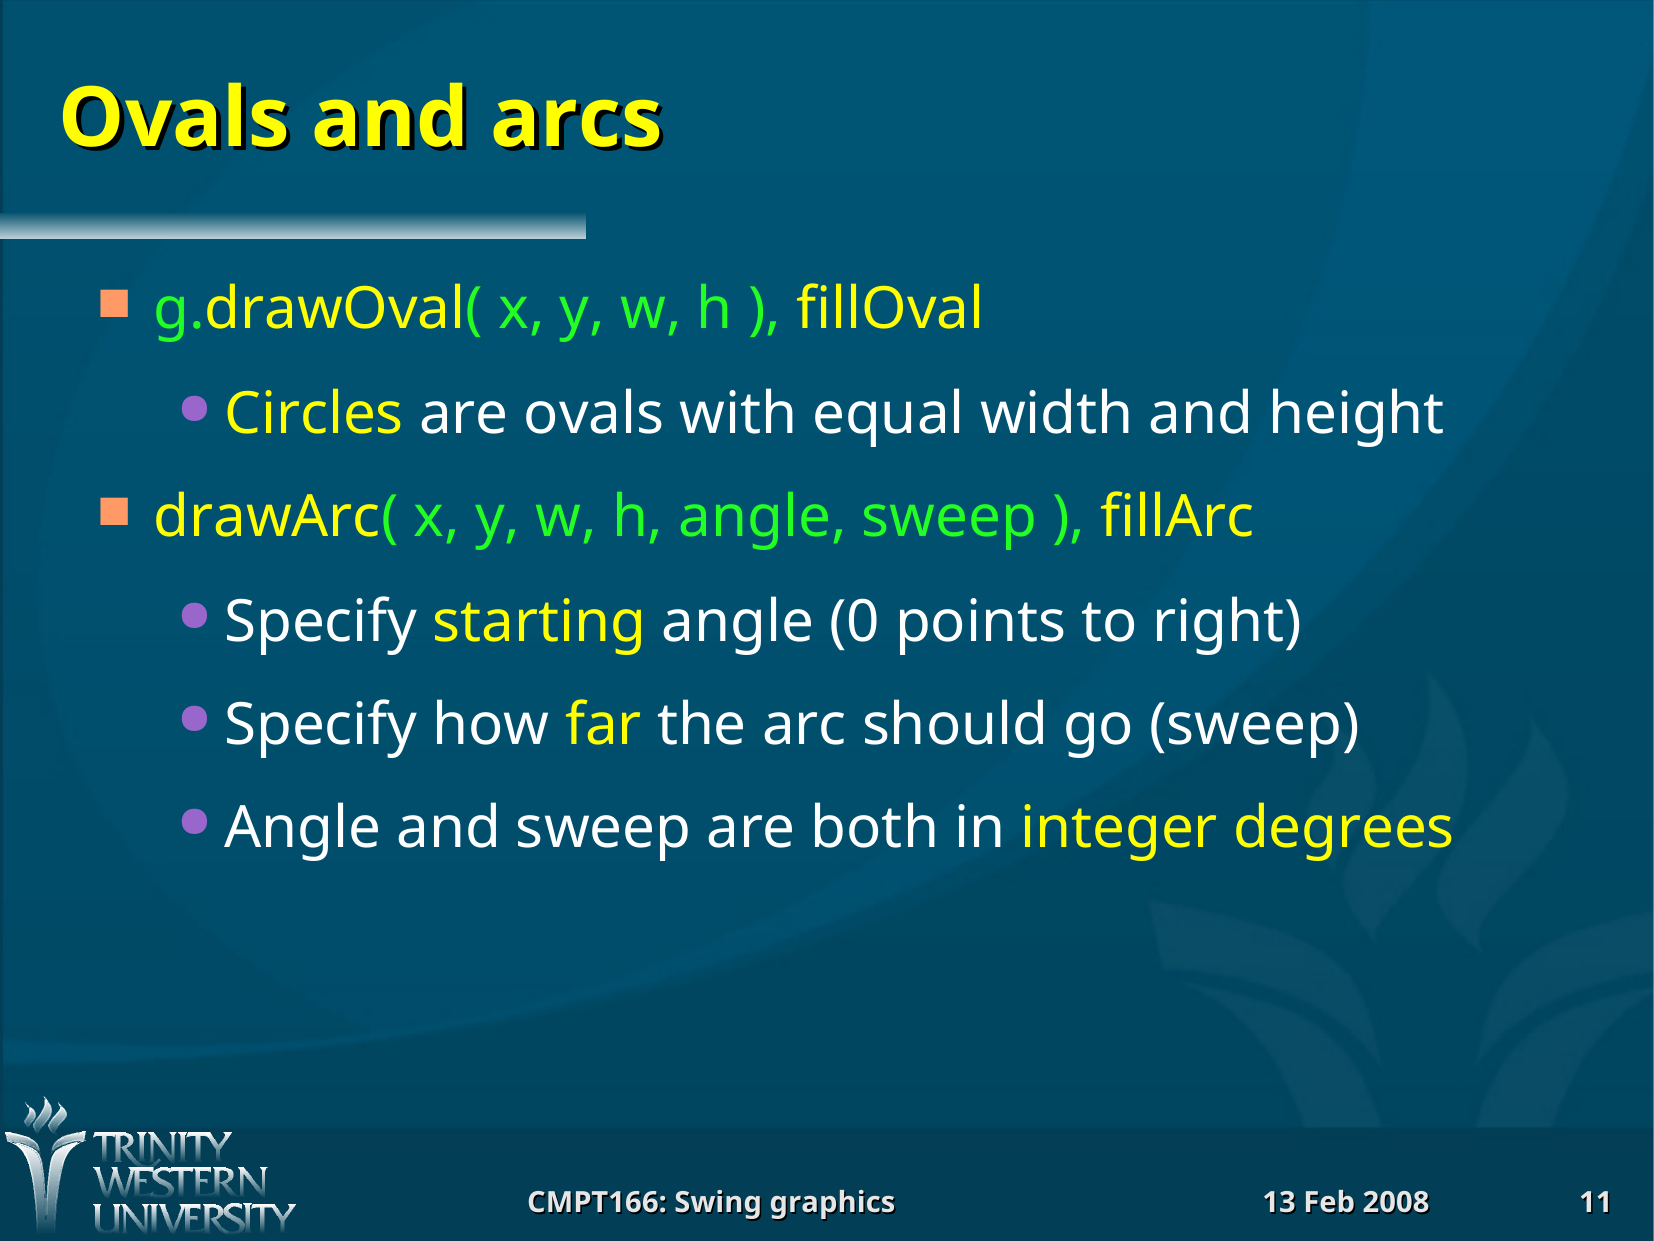

# Ovals and arcs
g.drawOval( x, y, w, h ), fillOval
Circles are ovals with equal width and height
drawArc( x, y, w, h, angle, sweep ), fillArc
Specify starting angle (0 points to right)
Specify how far the arc should go (sweep)
Angle and sweep are both in integer degrees
CMPT166: Swing graphics
13 Feb 2008
11